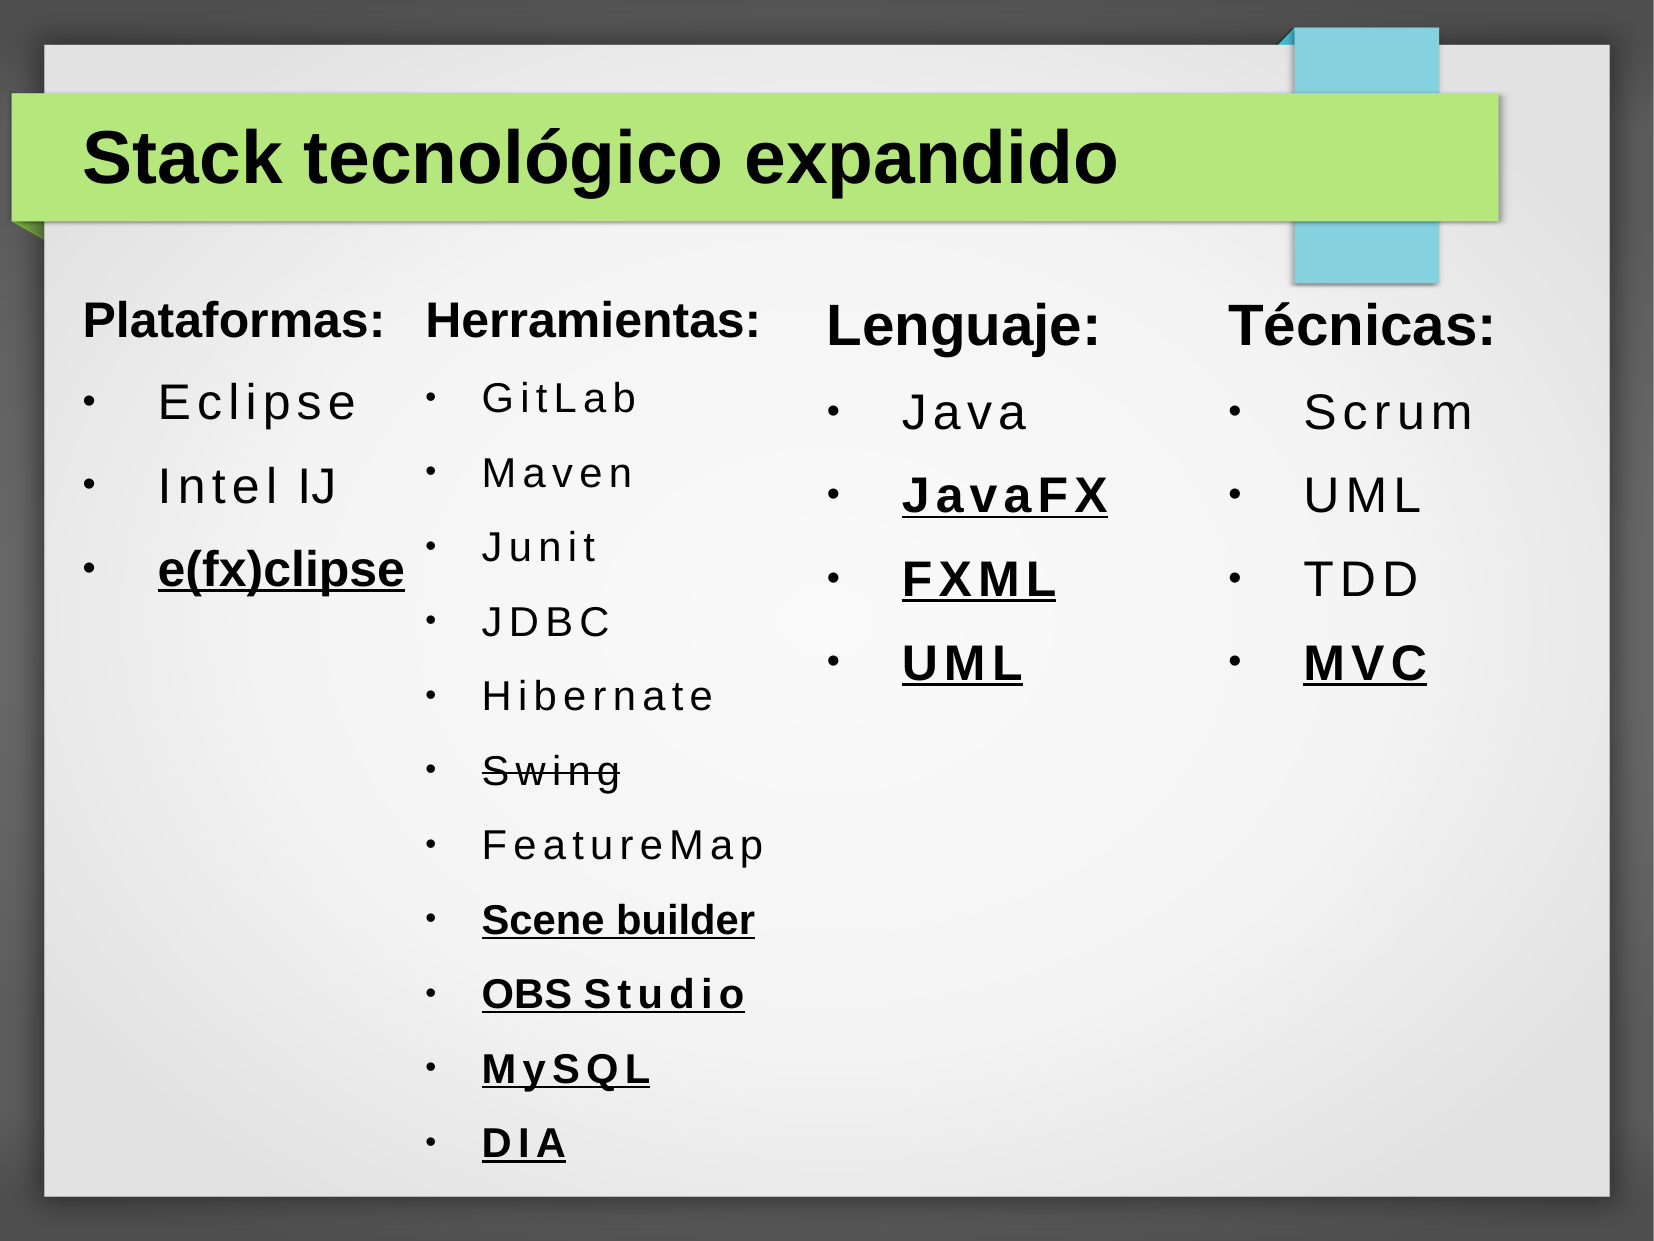

# Stack tecnológico expandido
Plataformas:
Eclipse
Intel IJ
e(fx)clipse
Herramientas:
GitLab
Maven
Junit
JDBC
Hibernate
Swing
FeatureMap
Scene builder
OBS Studio
MySQL
DIA
Lenguaje:
Java
JavaFX
FXML
UML
Técnicas:
Scrum
UML
TDD
MVC